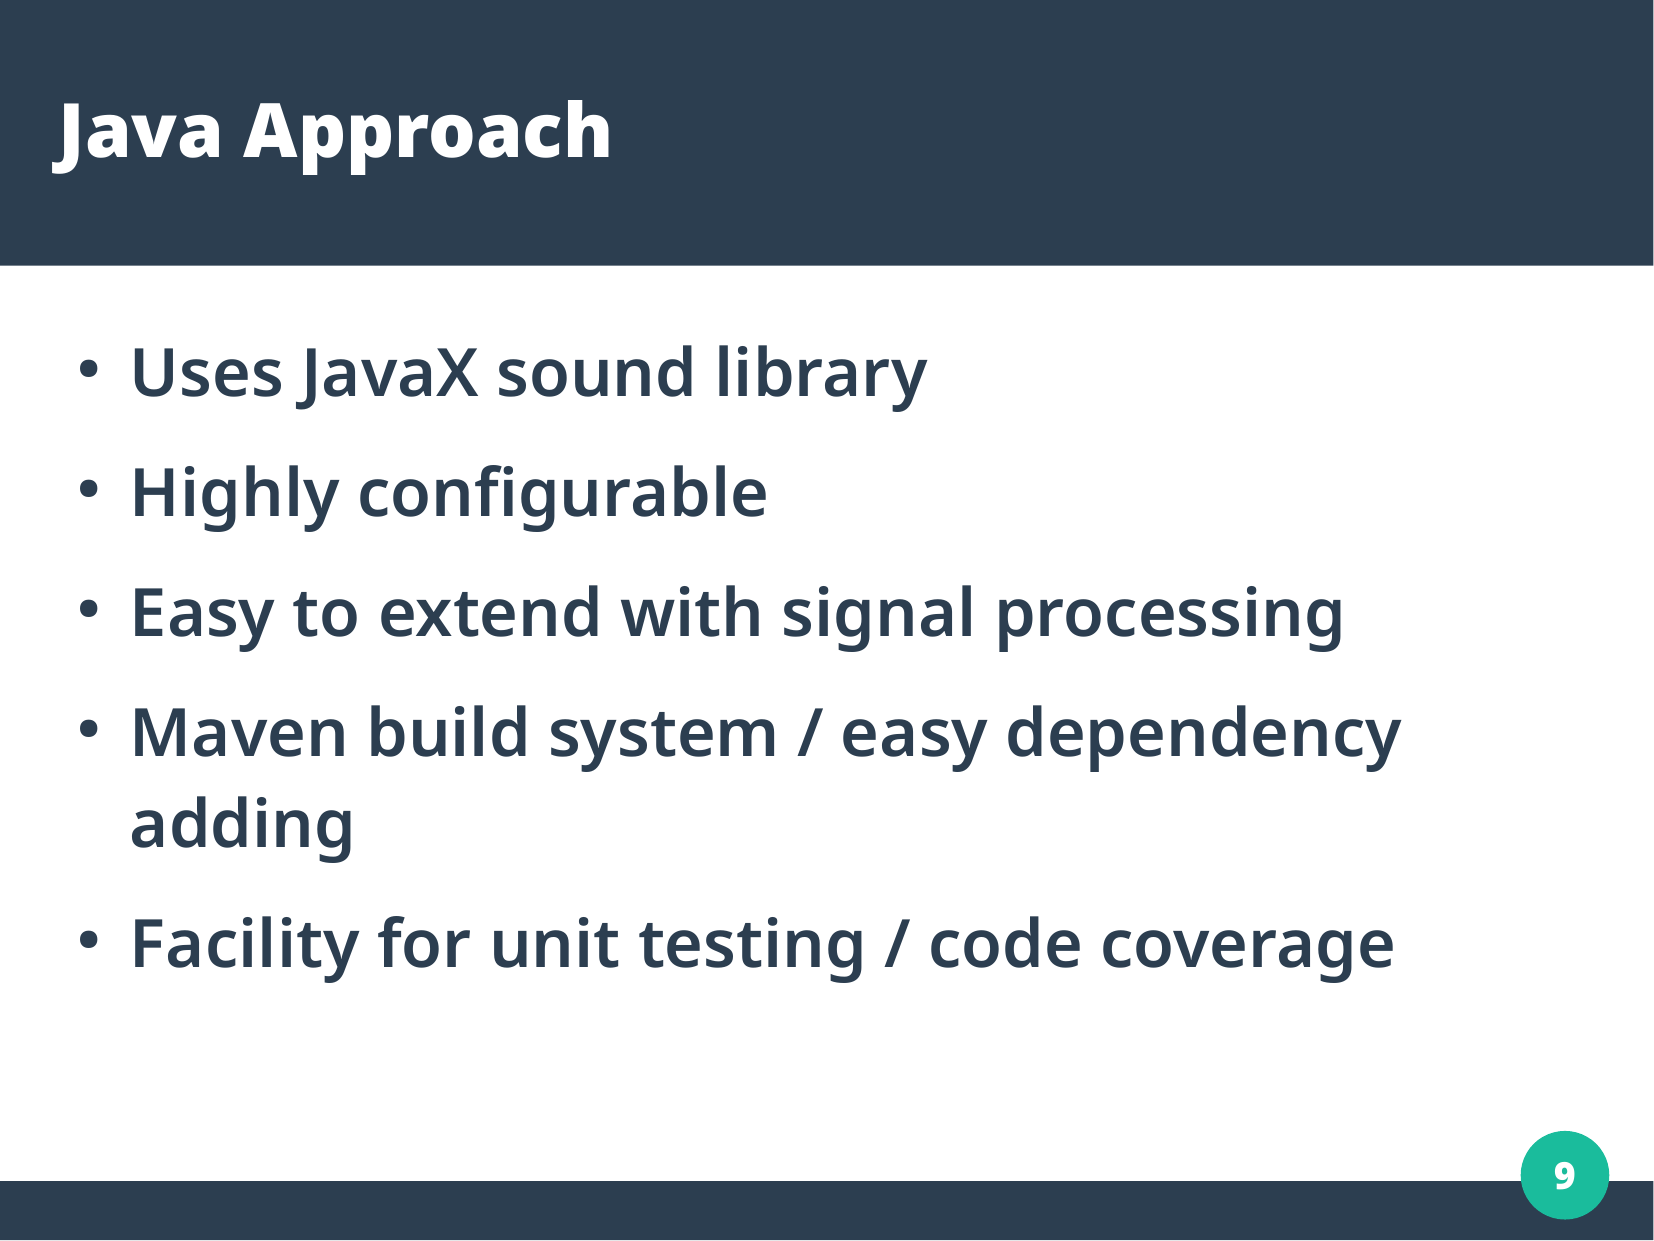

# Java Approach
Uses JavaX sound library
Highly configurable
Easy to extend with signal processing
Maven build system / easy dependency adding
Facility for unit testing / code coverage
9